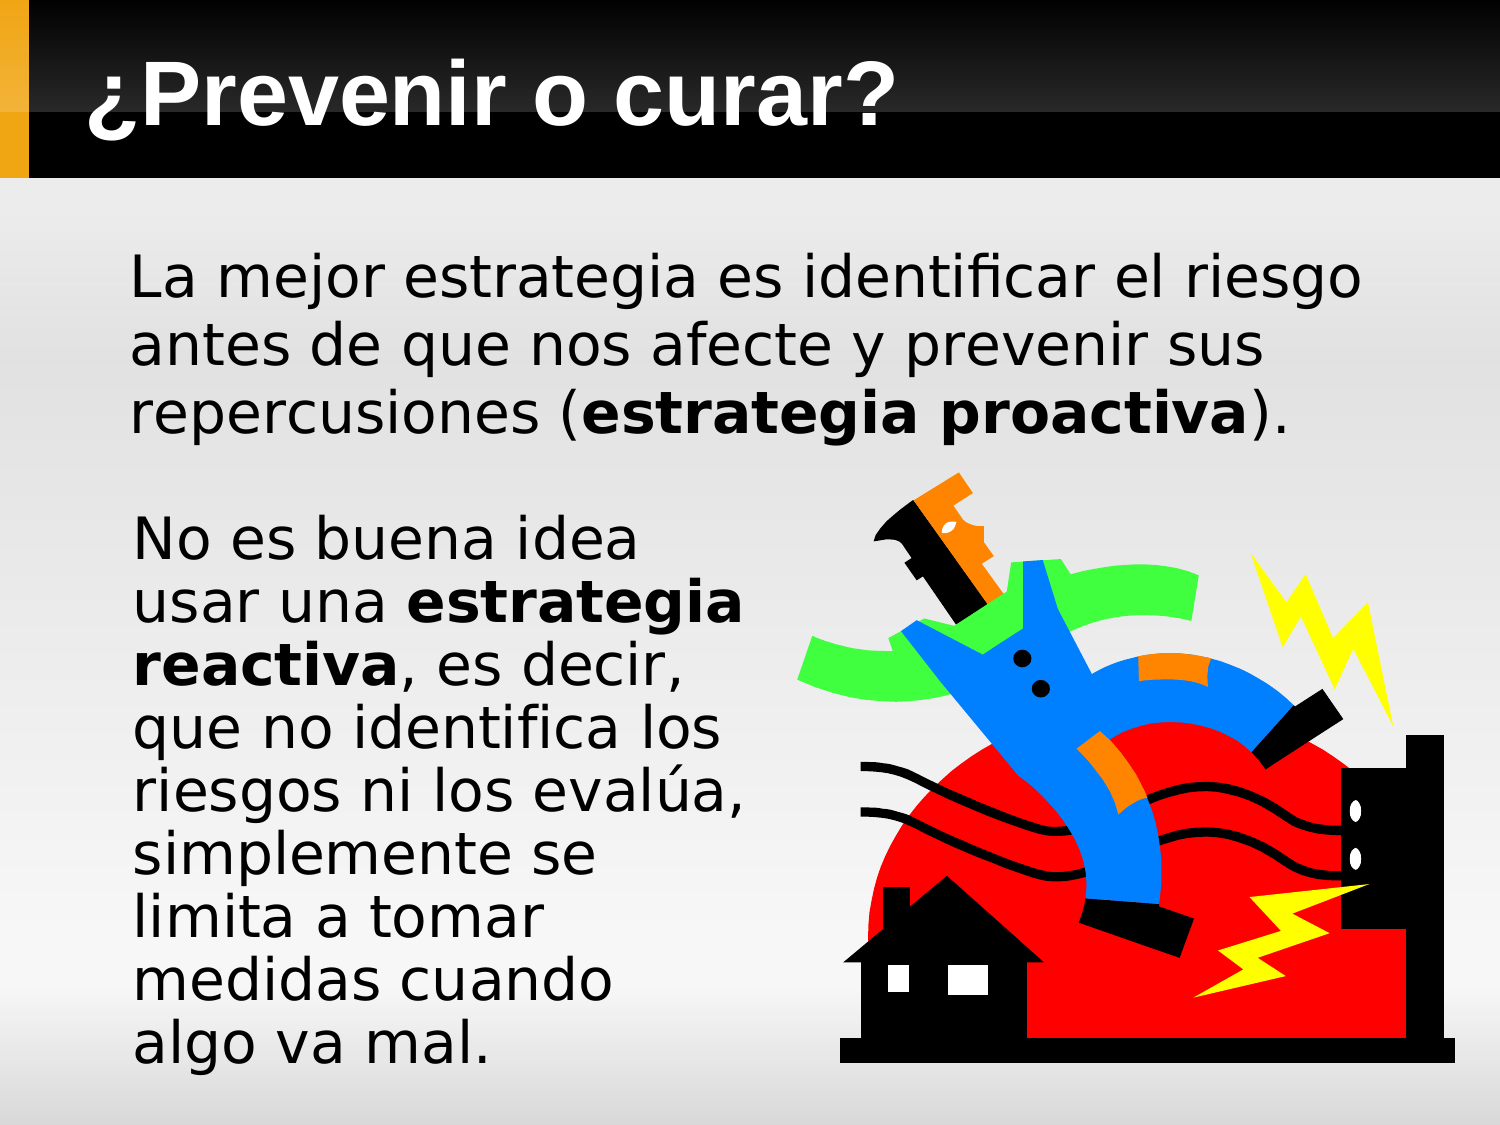

# ¿Prevenir o curar?
La mejor estrategia es identificar el riesgo antes de que nos afecte y prevenir sus repercusiones (estrategia proactiva).
No es buena idea usar una estrategia reactiva, es decir, que no identifica los riesgos ni los evalúa, simplemente se limita a tomar medidas cuando algo va mal.